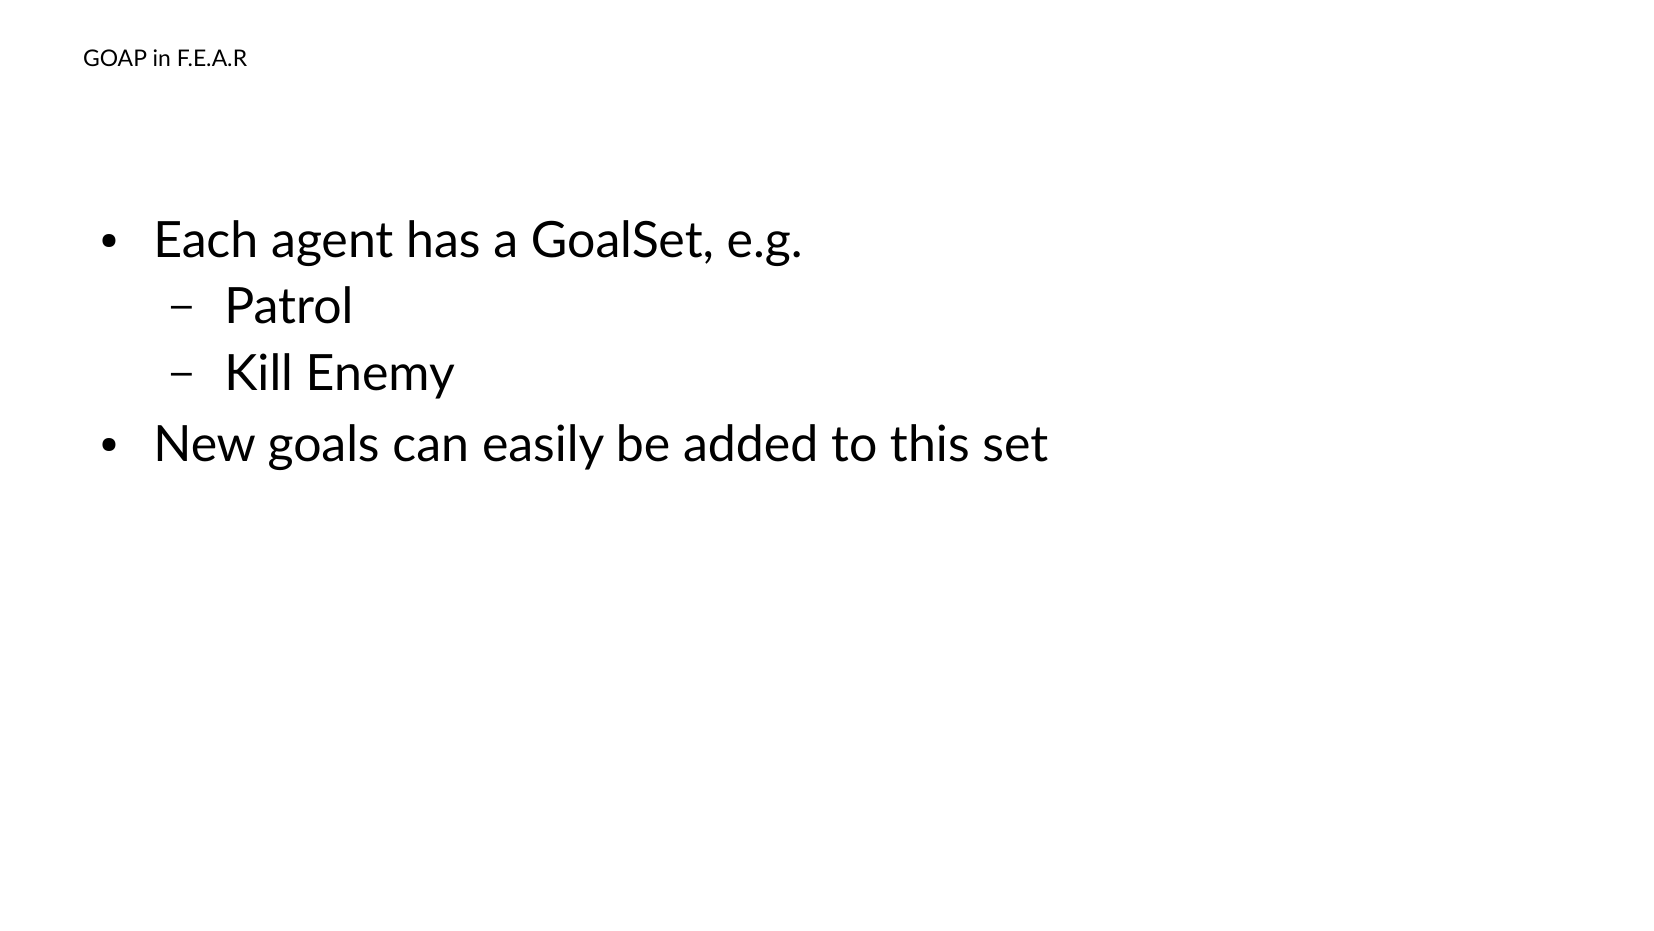

# GOAP in F.E.A.R
Each agent has a GoalSet, e.g.
Patrol
Kill Enemy
New goals can easily be added to this set